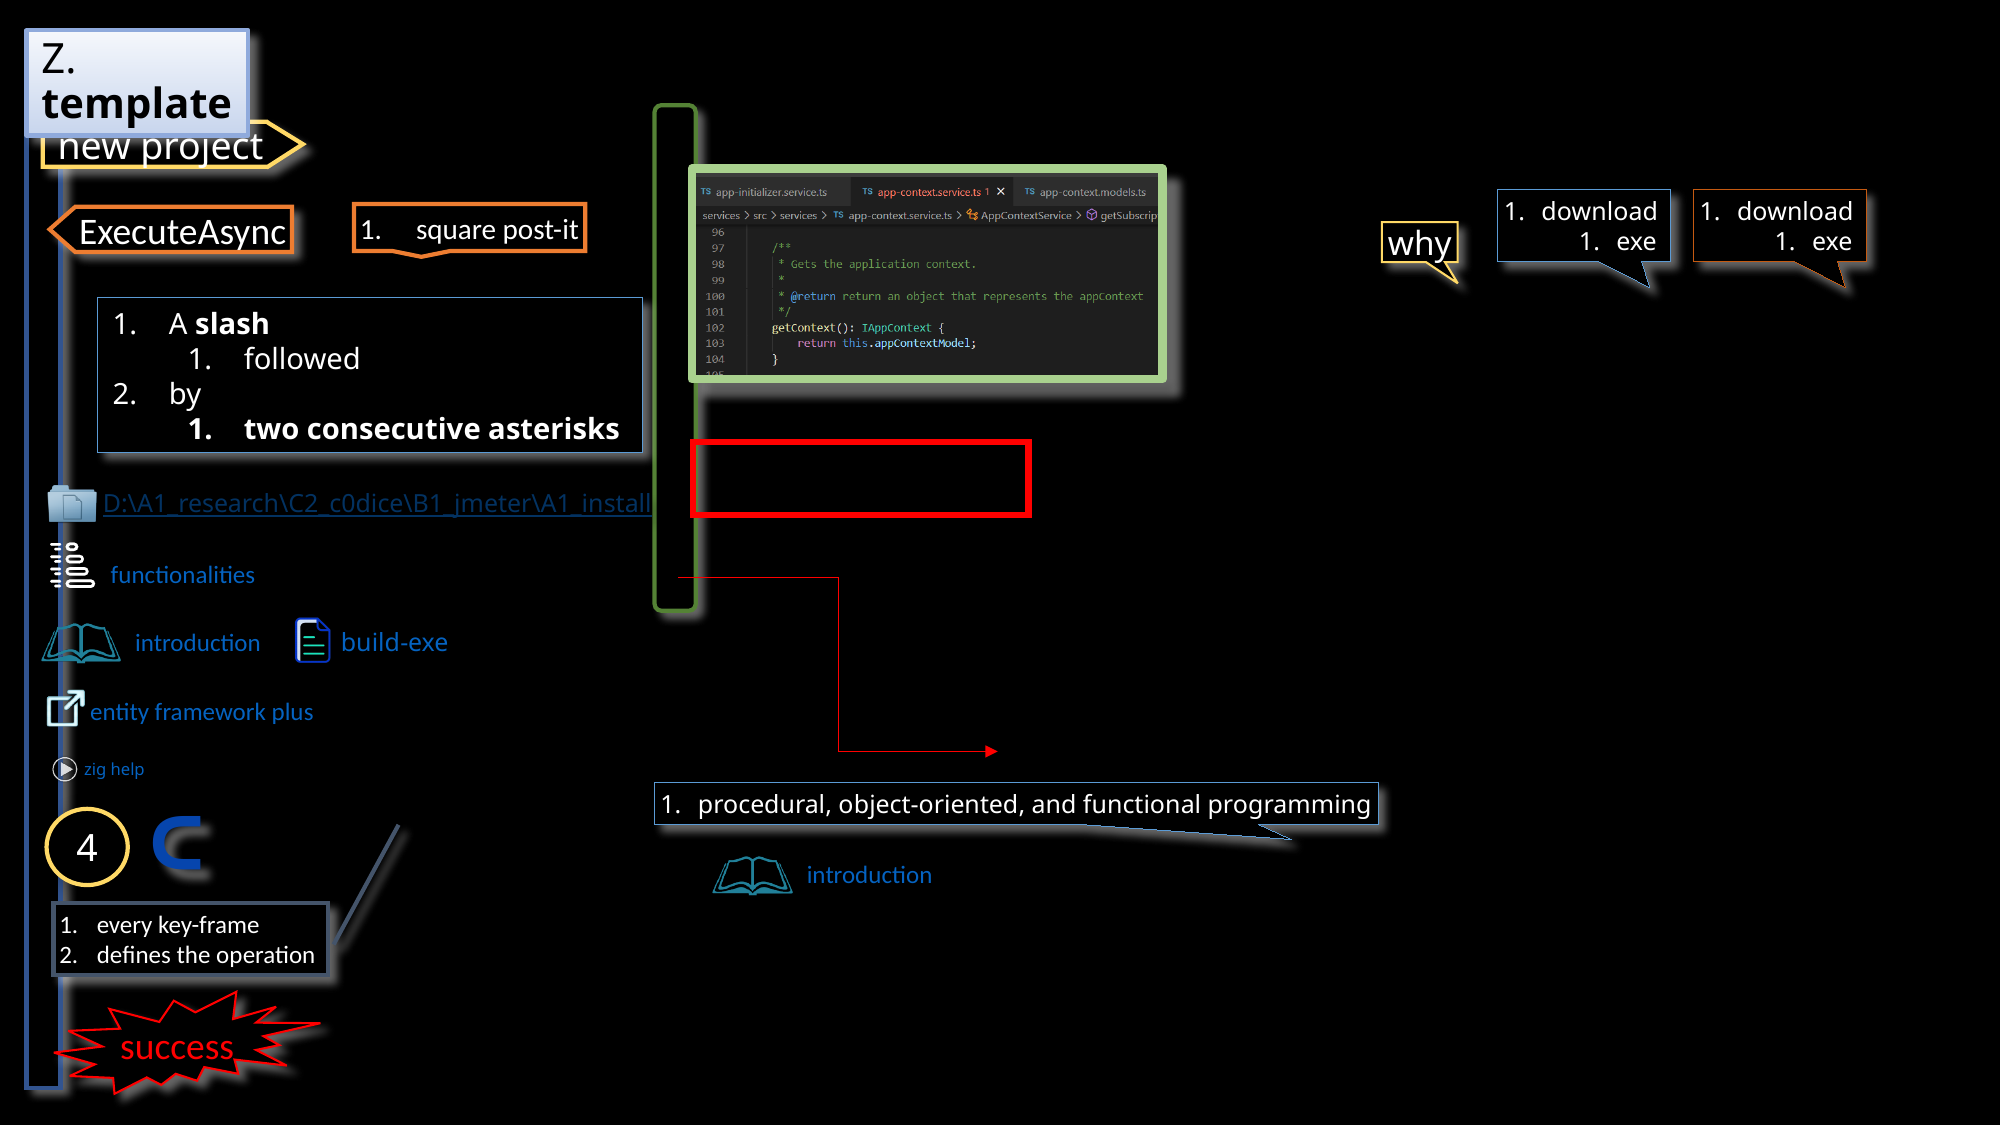

# Z. template
new project
download
exe
download
exe
square post-it
ExecuteAsync
why
A slash
followed
by
two consecutive asterisks
D:\A1_research\C2_c0dice\B1_jmeter\A1_install
functionalities
build-exe
introduction
entity framework plus
zig help
⊂
procedural, object-oriented, and functional programming
4
introduction
every key-frame
defines the operation
success